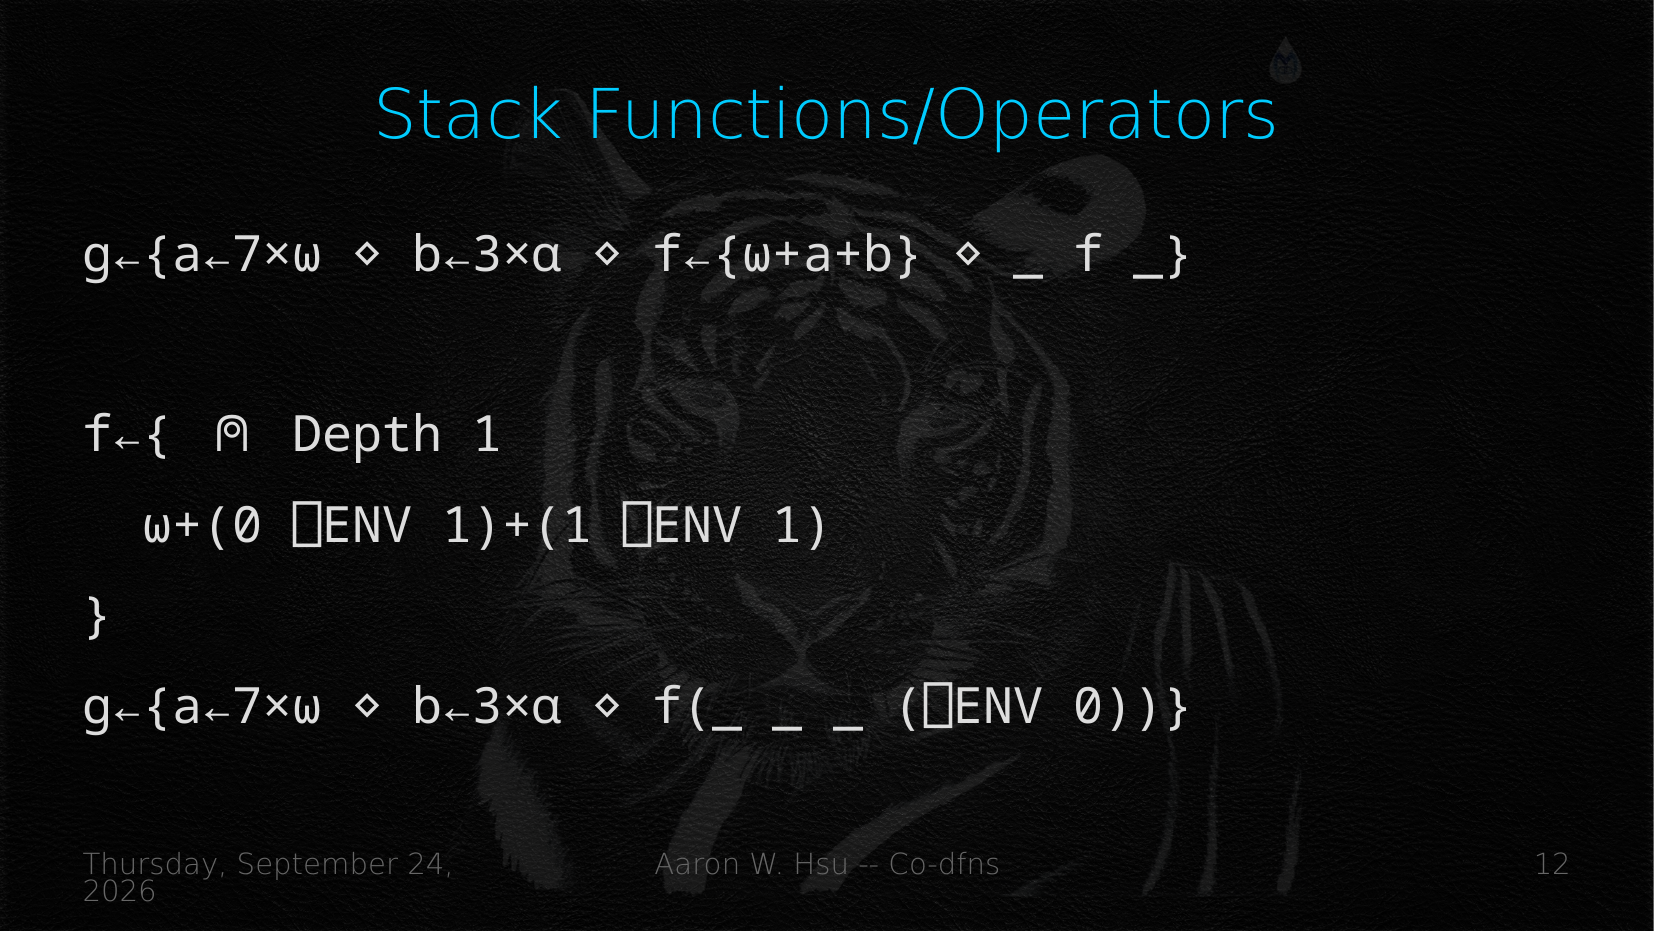

# Stack Functions/Operators
g←{a←7×⍵ ⋄ b←3×⍺ ⋄ f←{⍵+a+b} ⋄ _ f _}
f←{ ⍝ Depth 1
 ⍵+(0 ⎕ENV 1)+(1 ⎕ENV 1)
}
g←{a←7×⍵ ⋄ b←3×⍺ ⋄ f(_ _ _ (⎕ENV 0))}
Aaron W. Hsu -- Co-dfns
12